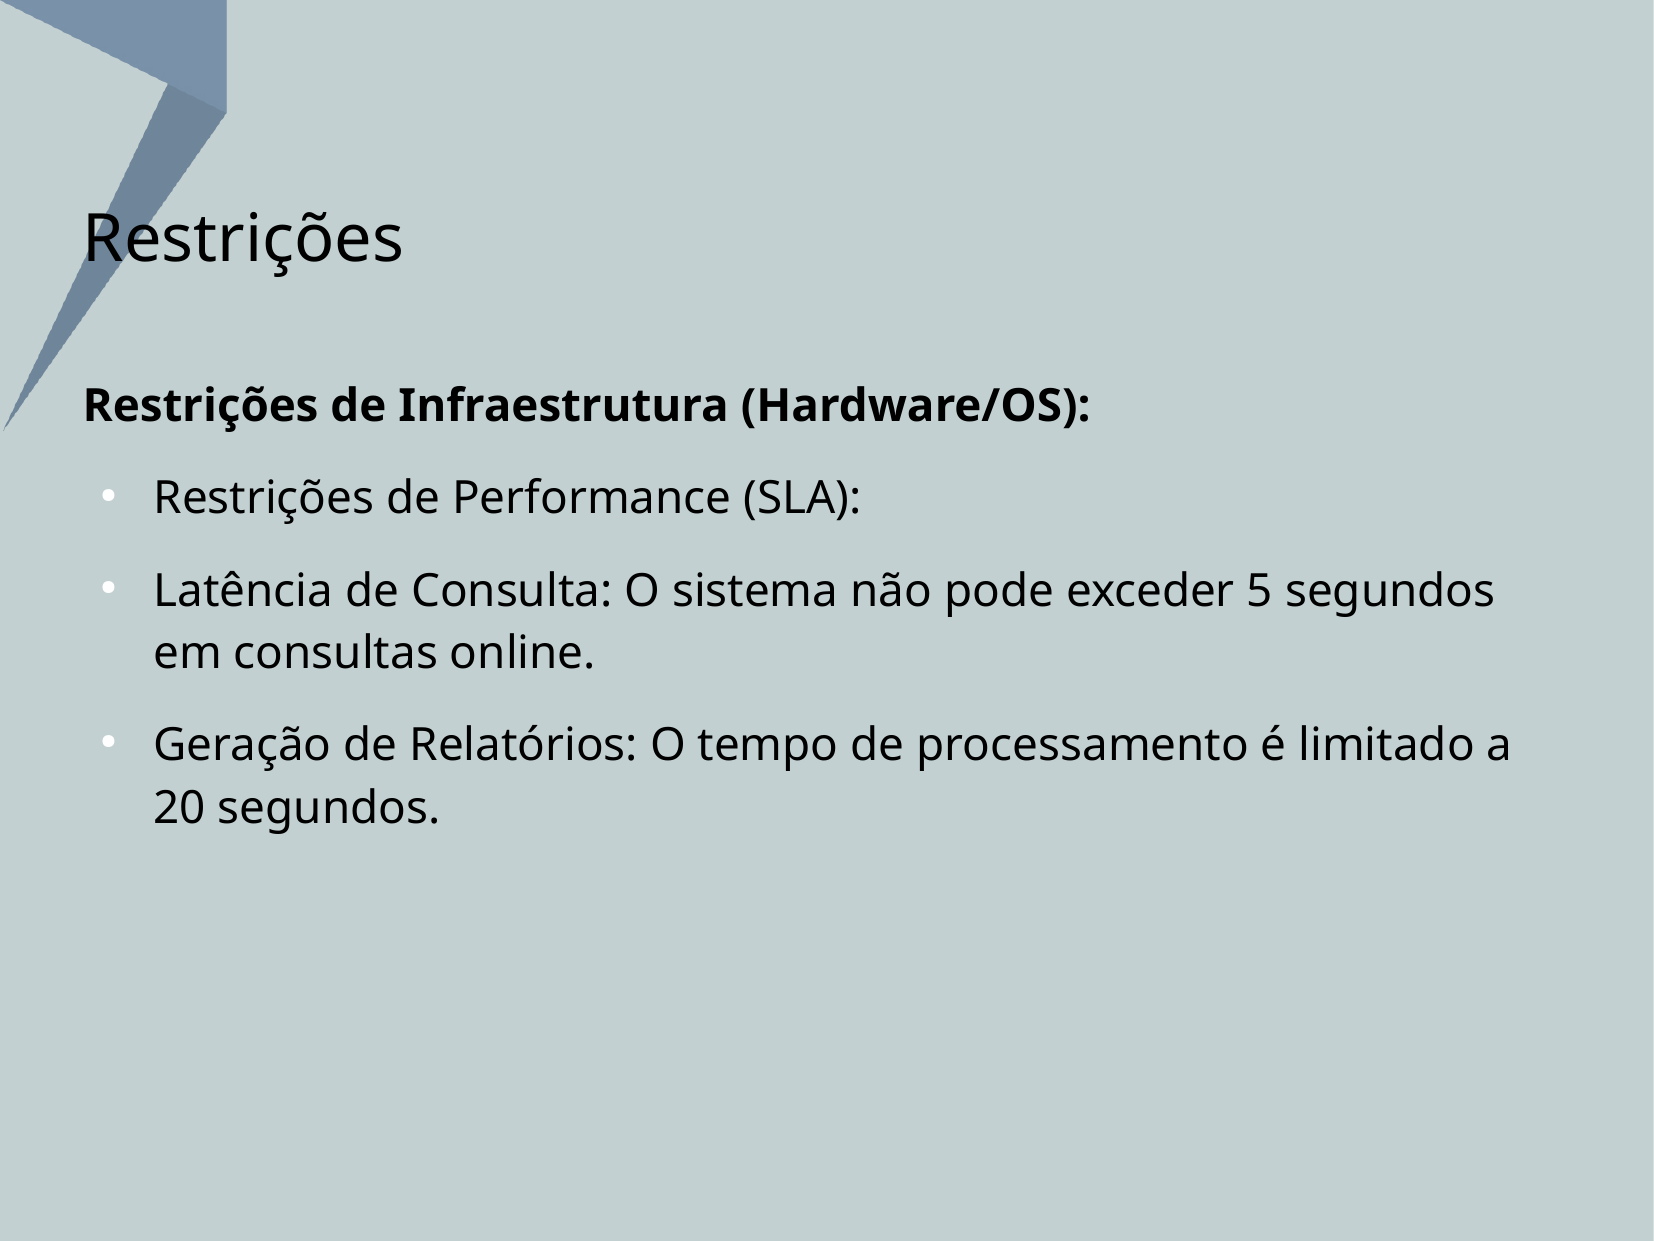

# Restrições
Restrições de Infraestrutura (Hardware/OS):
Restrições de Performance (SLA):
Latência de Consulta: O sistema não pode exceder 5 segundos em consultas online.
Geração de Relatórios: O tempo de processamento é limitado a 20 segundos.